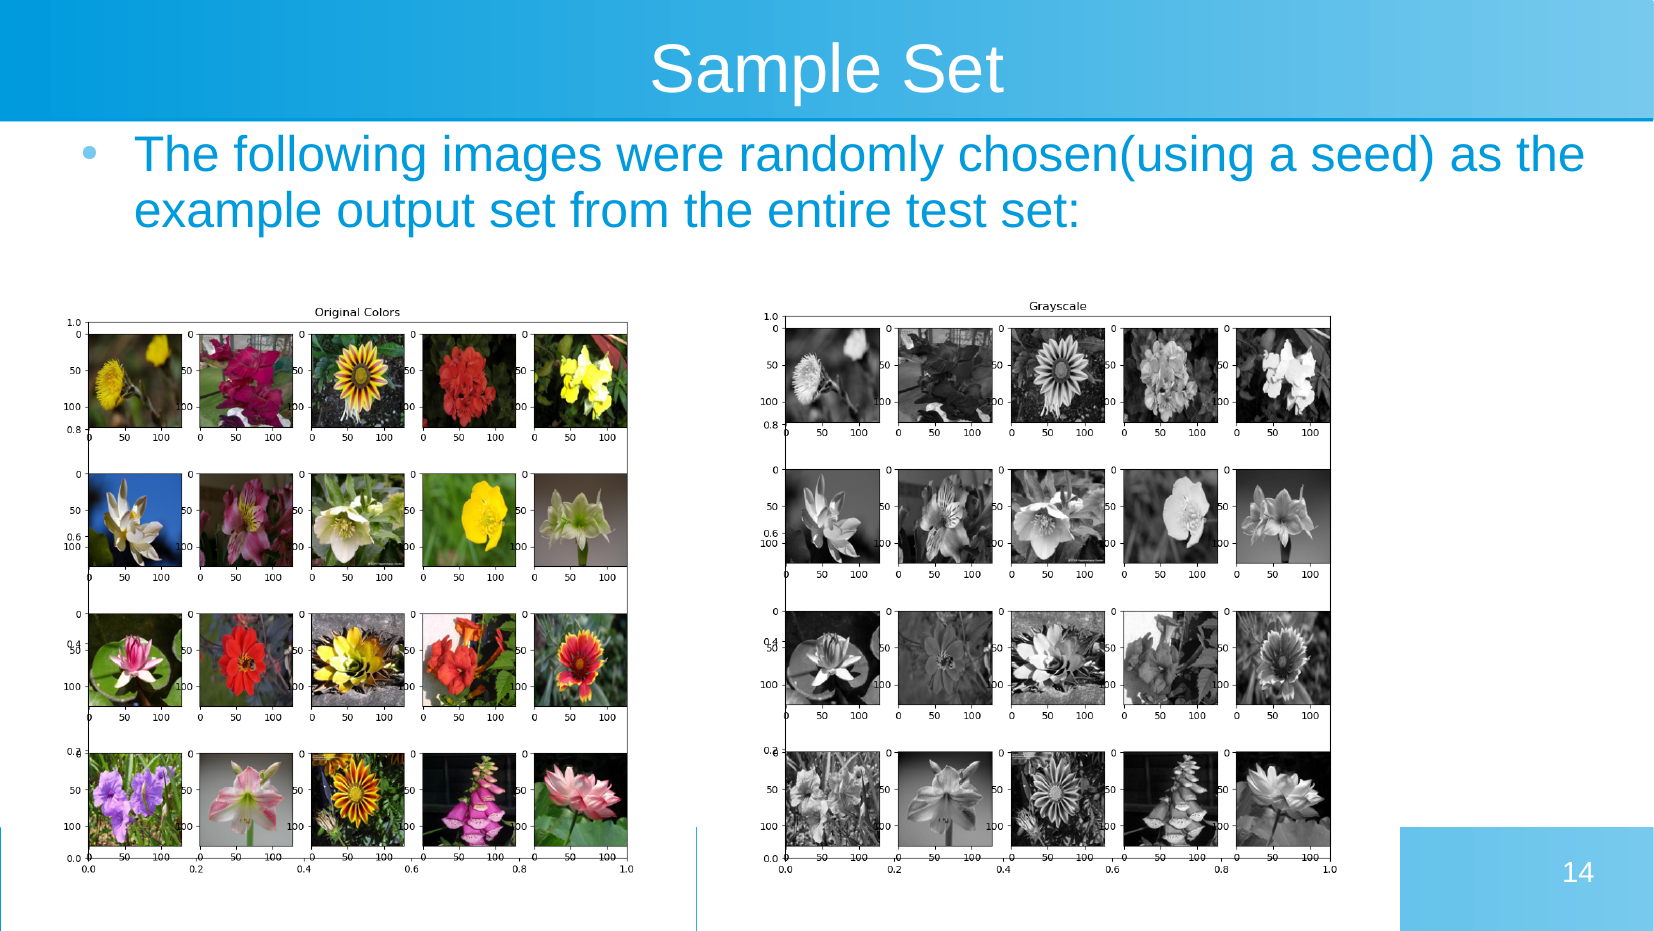

# Sample Set
The following images were randomly chosen(using a seed) as the example output set from the entire test set:
14